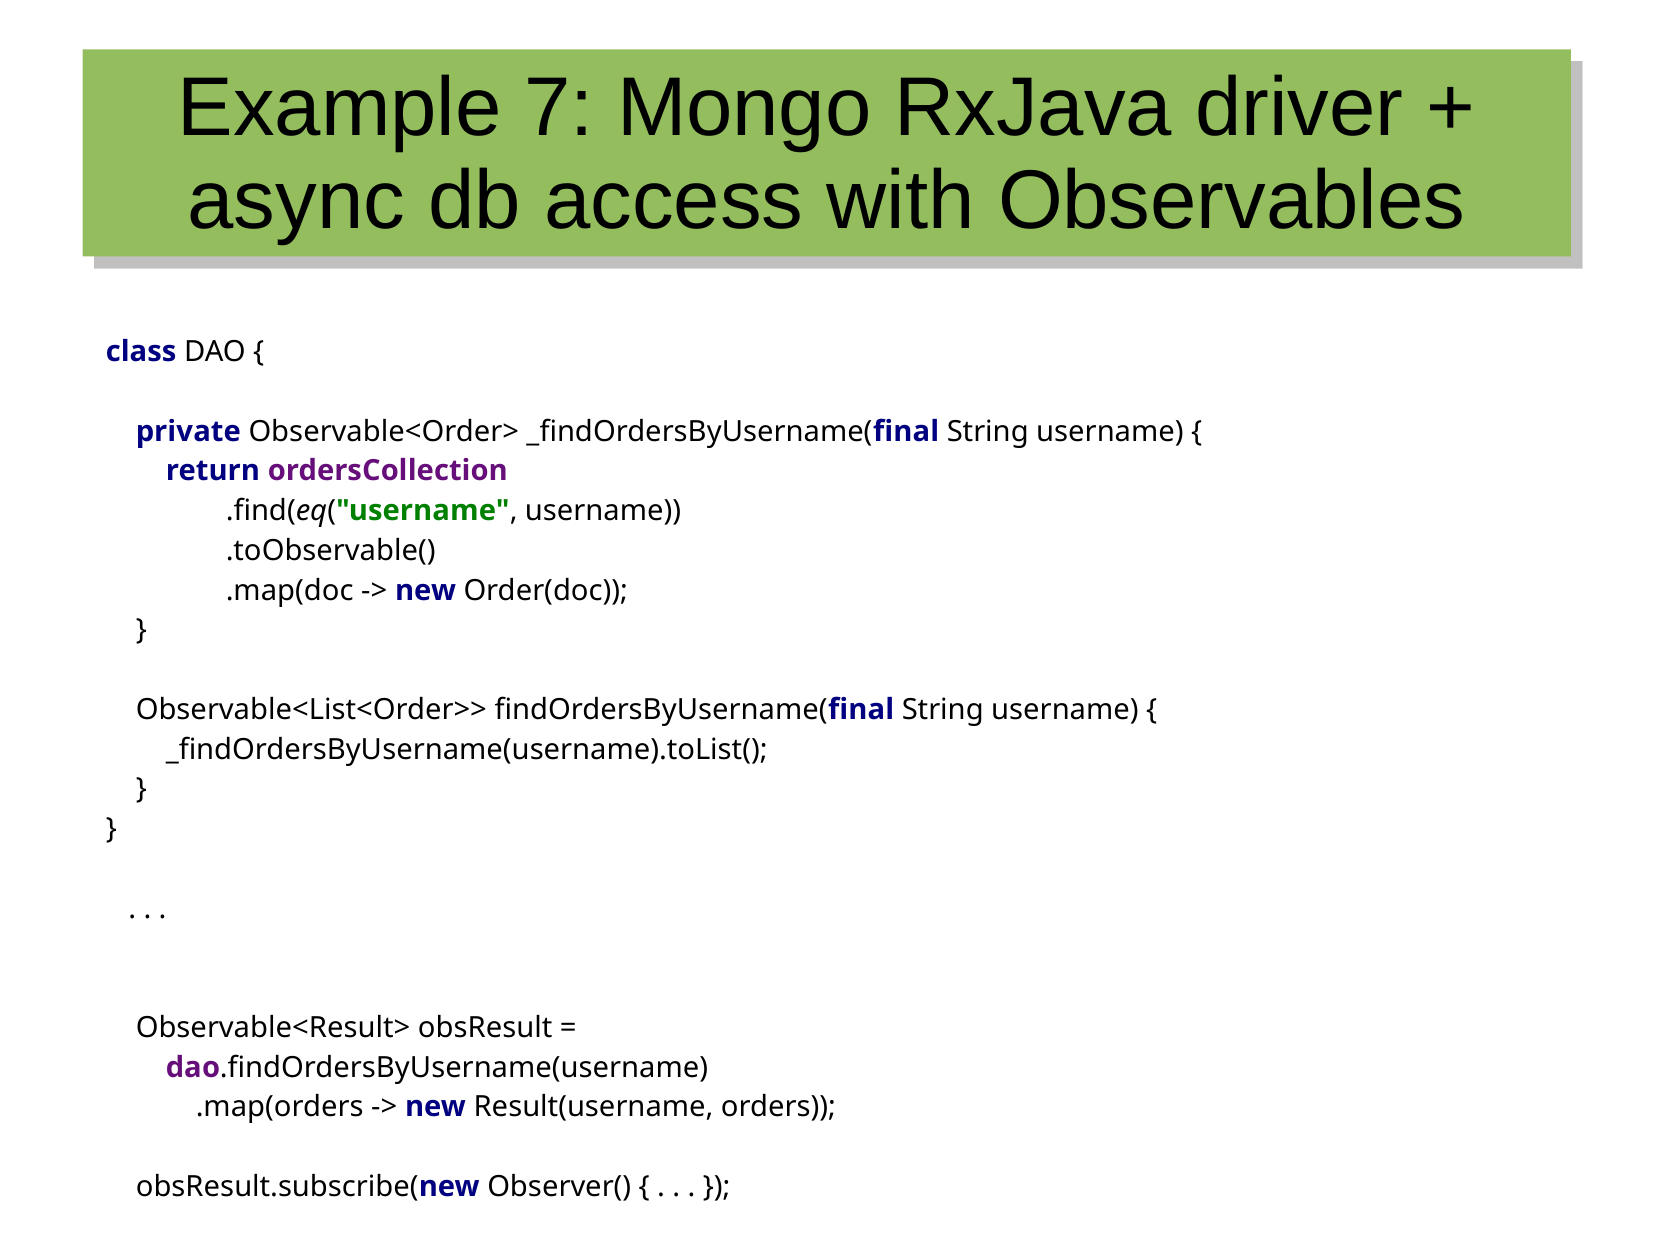

# Example 7: Mongo RxJava driver + async db access with Observables
class DAO {
 private Observable<Order> _findOrdersByUsername(final String username) {
 return ordersCollection
 .find(eq("username", username))
 .toObservable()
 .map(doc -> new Order(doc));
 }
 Observable<List<Order>> findOrdersByUsername(final String username) {
 _findOrdersByUsername(username).toList();
 }
}
 . . .
 Observable<Result> obsResult =
 dao.findOrdersByUsername(username)
 .map(orders -> new Result(username, orders));
 obsResult.subscribe(new Observer() { . . . });